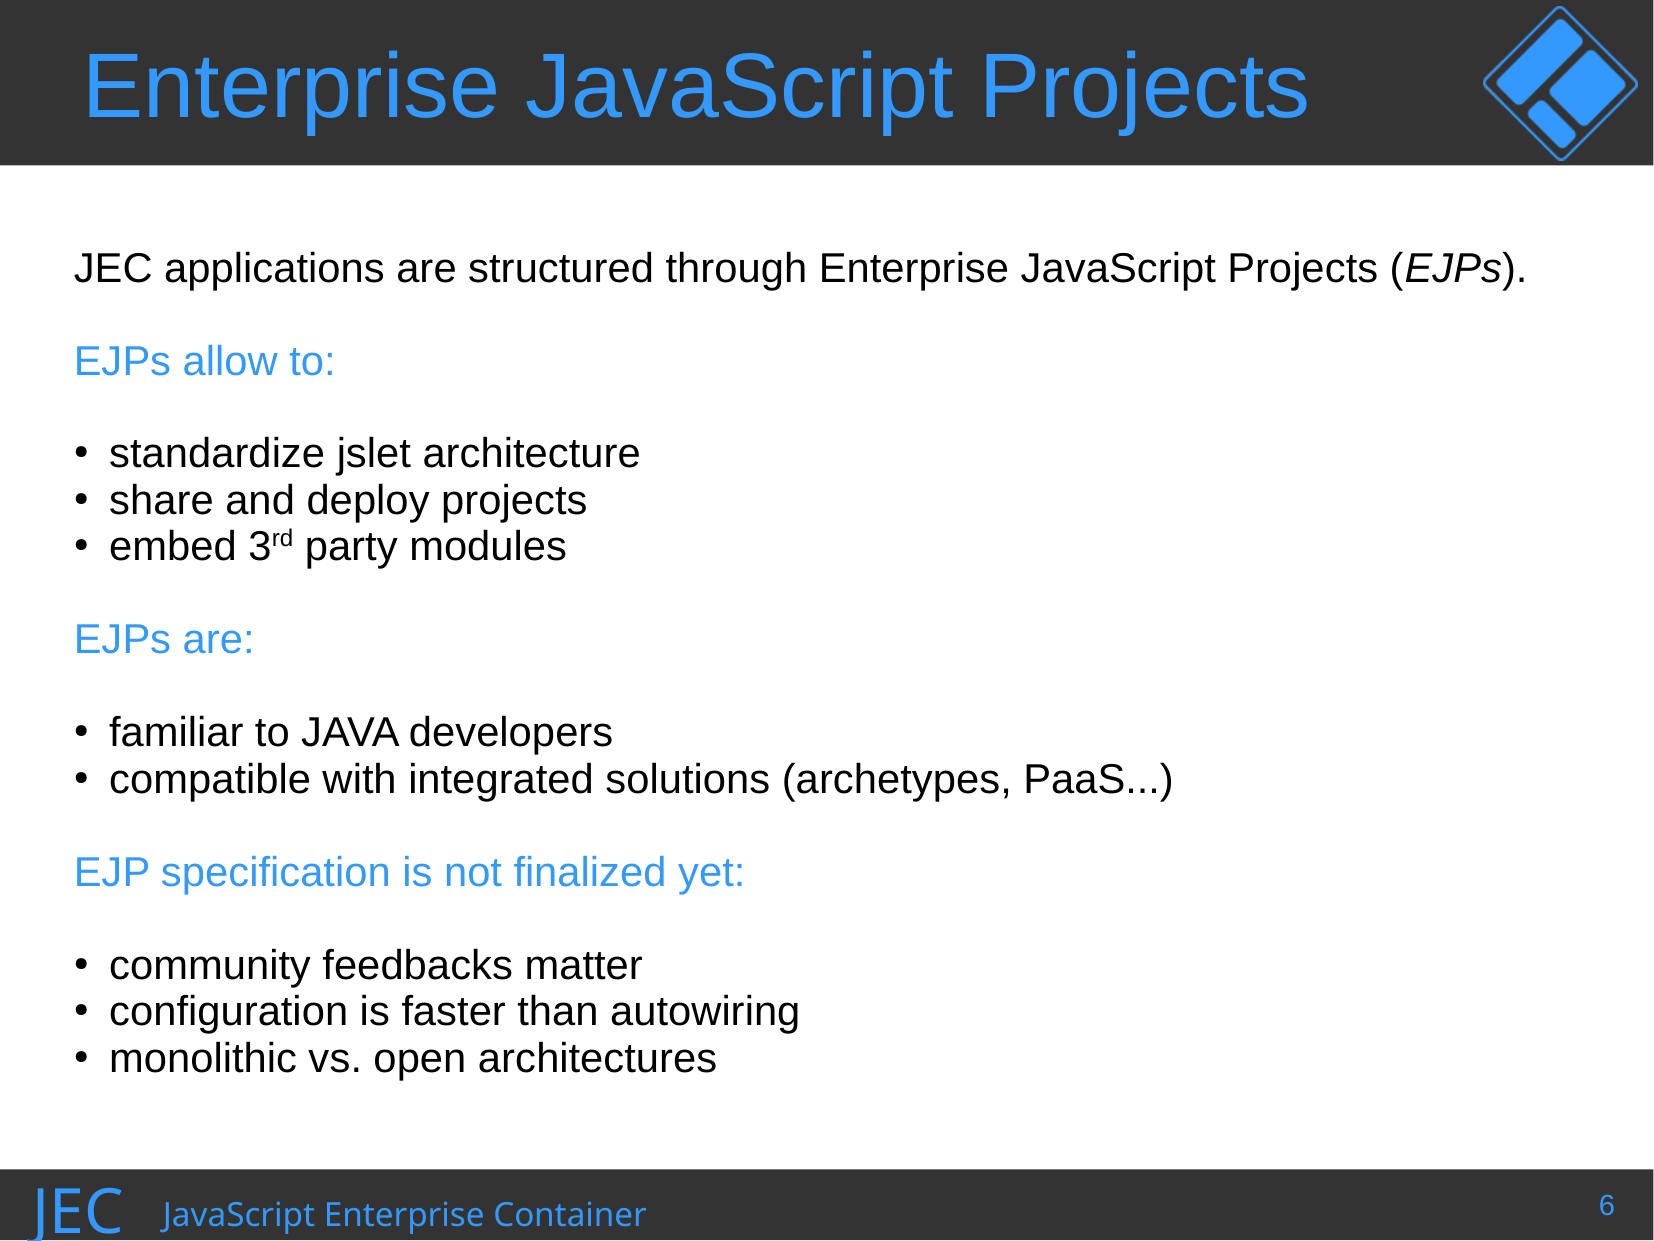

# Enterprise JavaScript Projects
JEC applications are structured through Enterprise JavaScript Projects (EJPs).
EJPs allow to:
standardize jslet architecture
share and deploy projects
embed 3rd party modules
EJPs are:
familiar to JAVA developers
compatible with integrated solutions (archetypes, PaaS...)
EJP specification is not finalized yet:
community feedbacks matter
configuration is faster than autowiring
monolithic vs. open architectures
JEC
6
JavaScript Enterprise Container